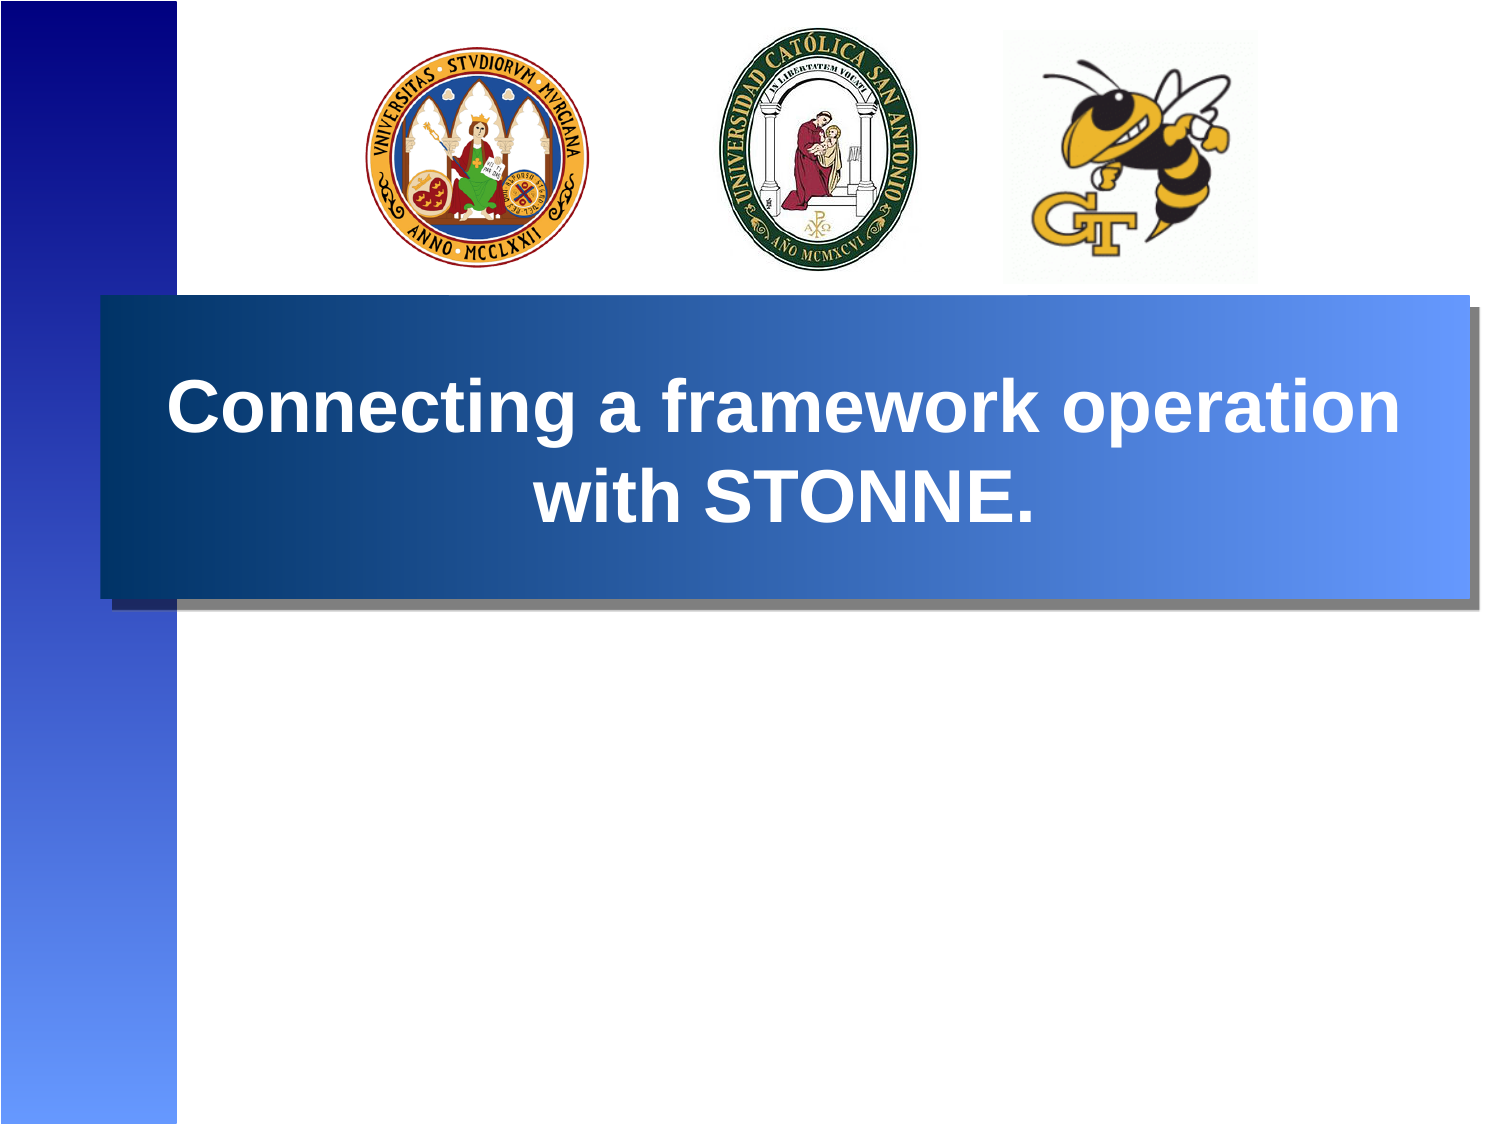

# Connecting a framework operation with STONNE.